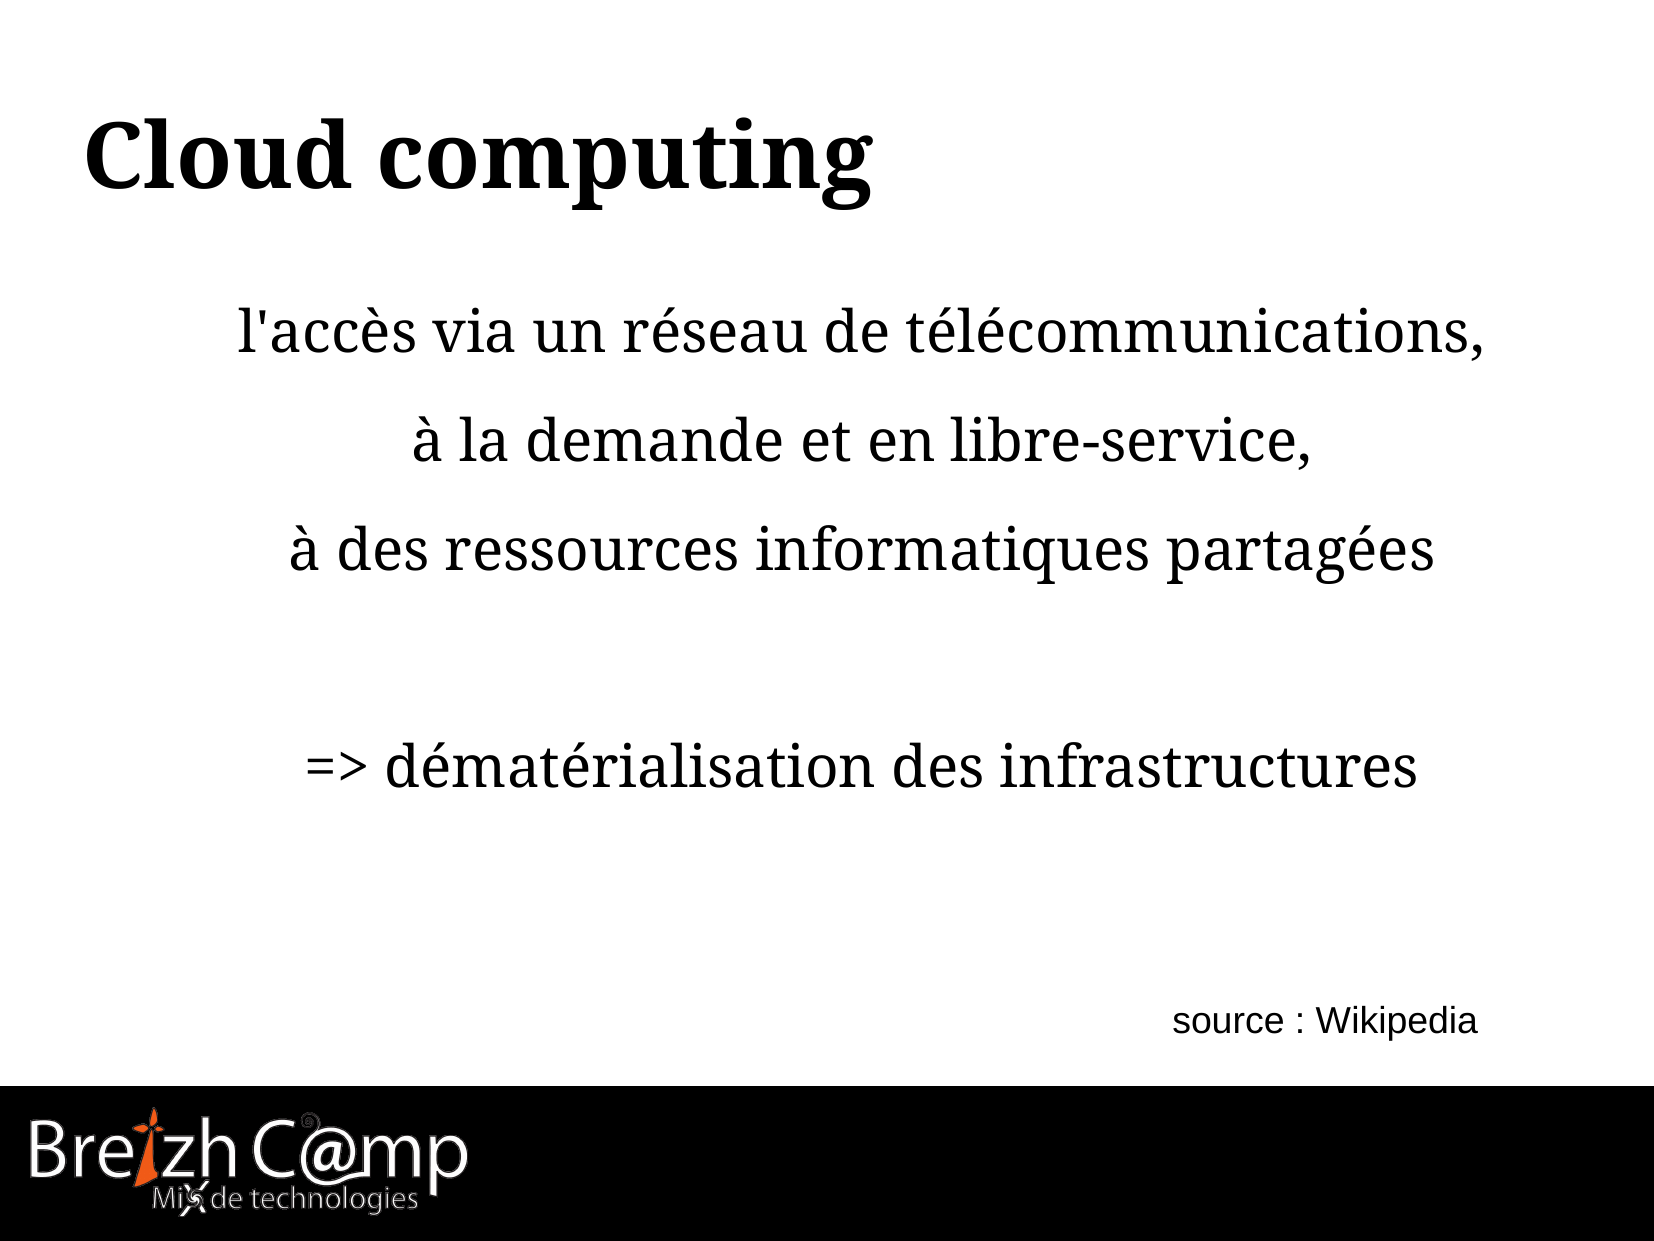

# Cloud computing
l'accès via un réseau de télécommunications,
à la demande et en libre-service,
à des ressources informatiques partagées
=> dématérialisation des infrastructures
source : Wikipedia
8